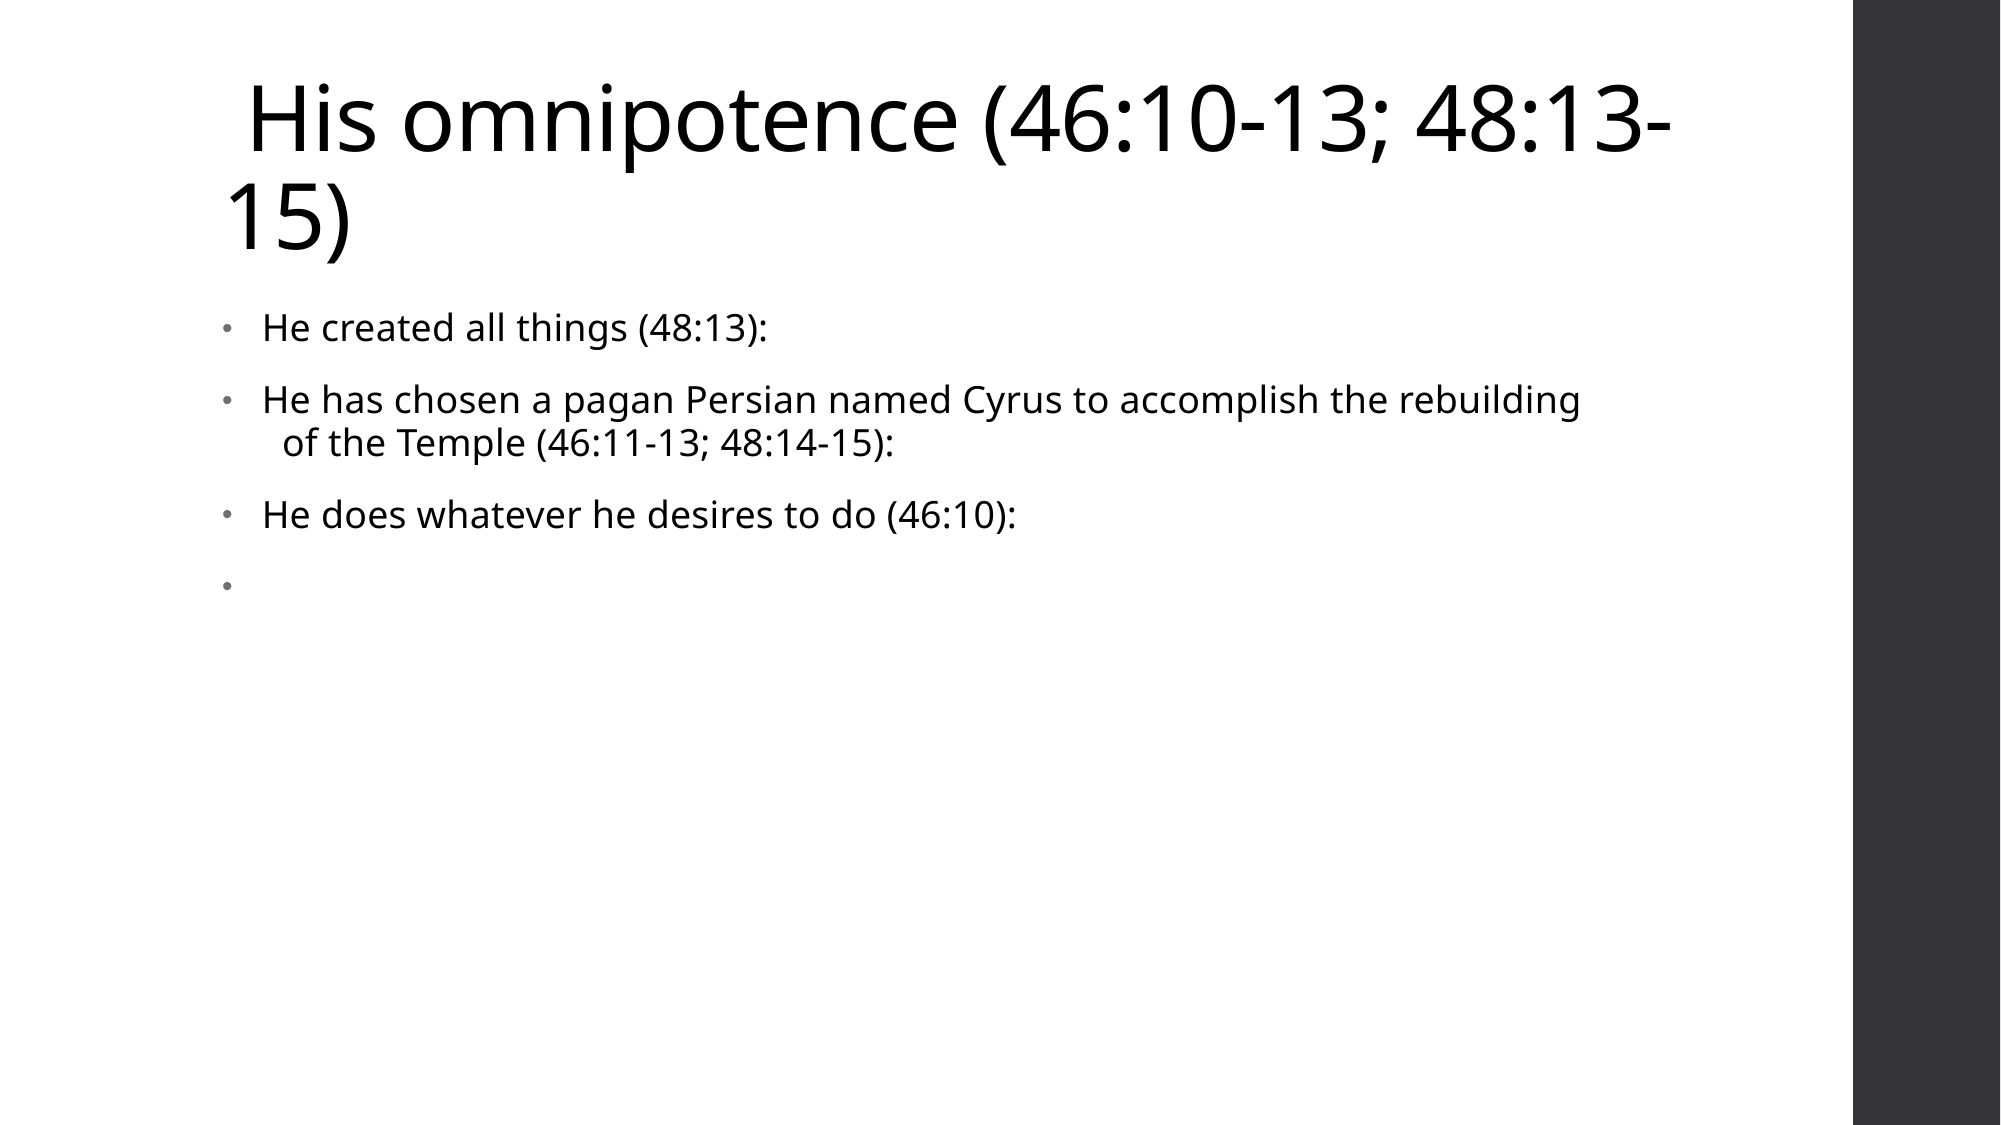

# His omnipotence (46:10-13; 48:13-15)
 He created all things (48:13):
 He has chosen a pagan Persian named Cyrus to accomplish the rebuilding of the Temple (46:11-13; 48:14-15):
 He does whatever he desires to do (46:10):